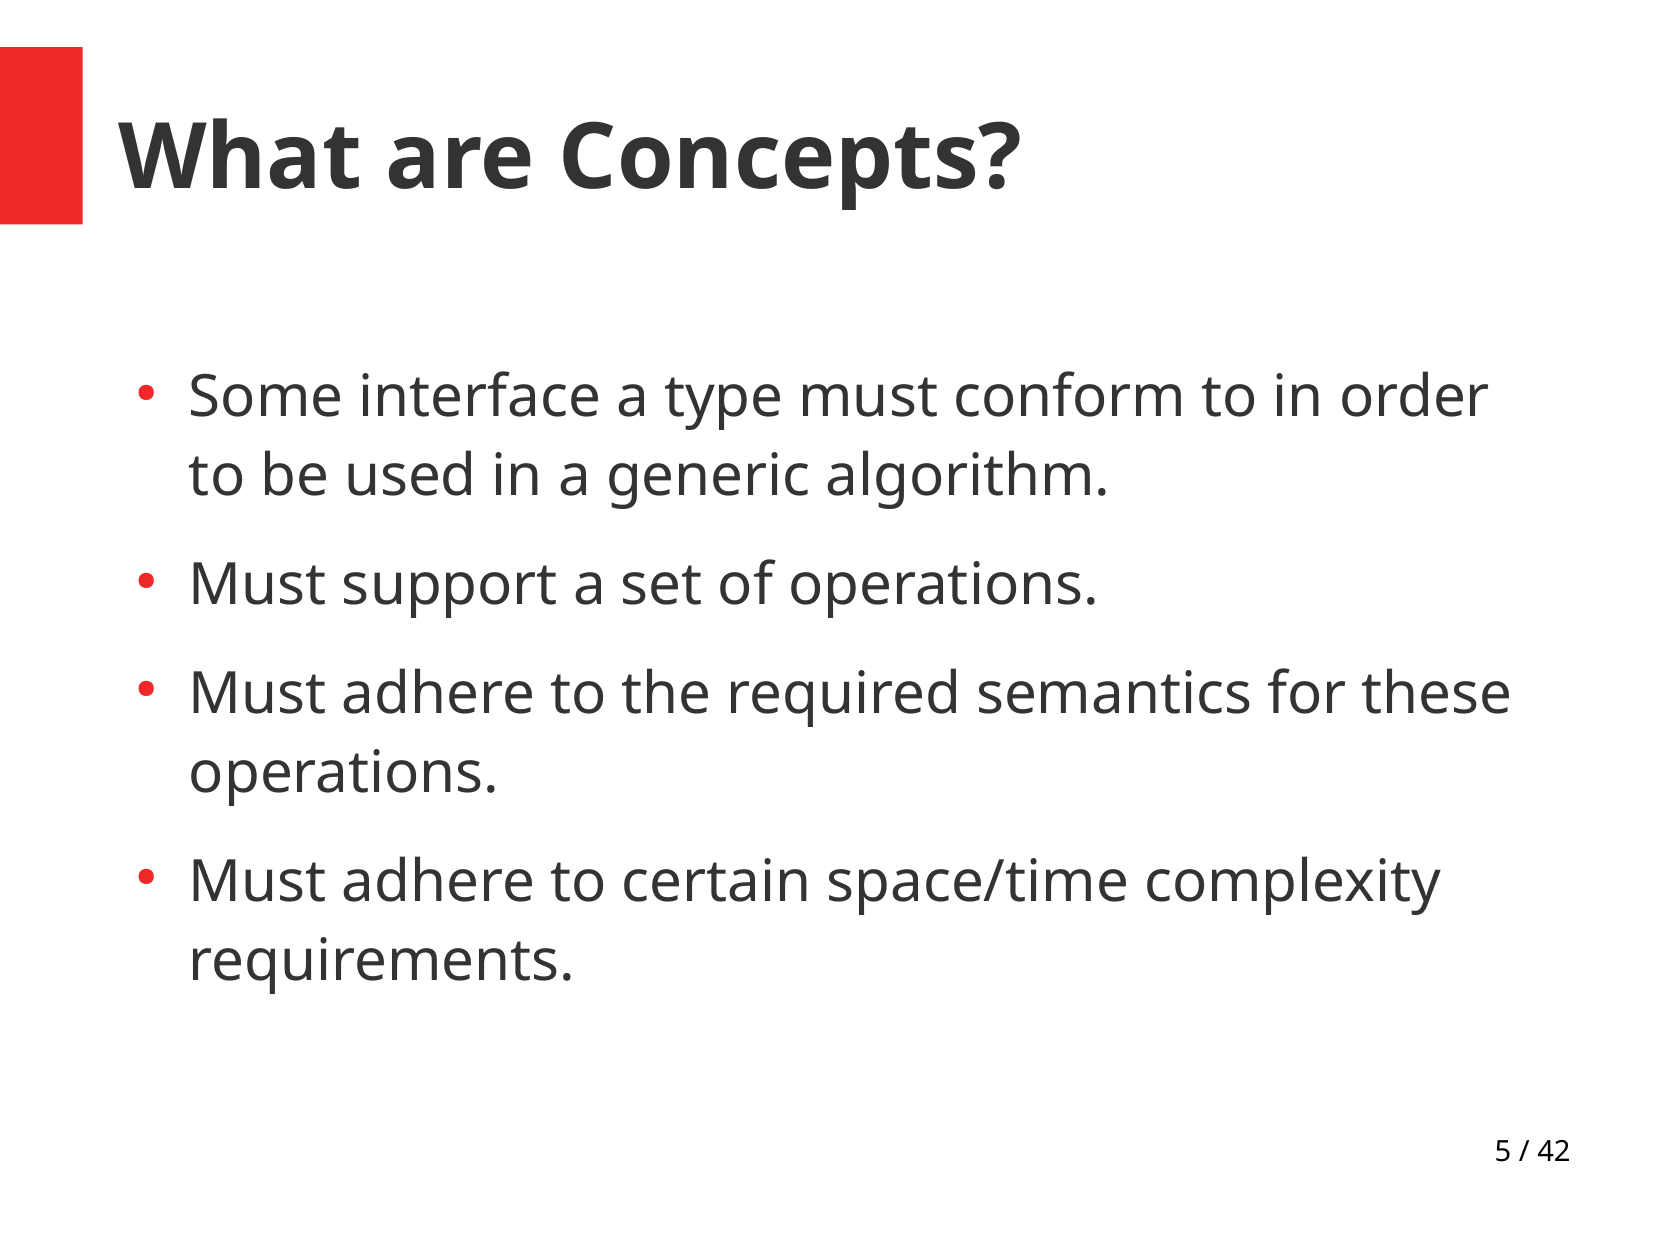

# What are Concepts?
Some interface a type must conform to in order to be used in a generic algorithm.
Must support a set of operations.
Must adhere to the required semantics for these operations.
Must adhere to certain space/time complexity requirements.
5